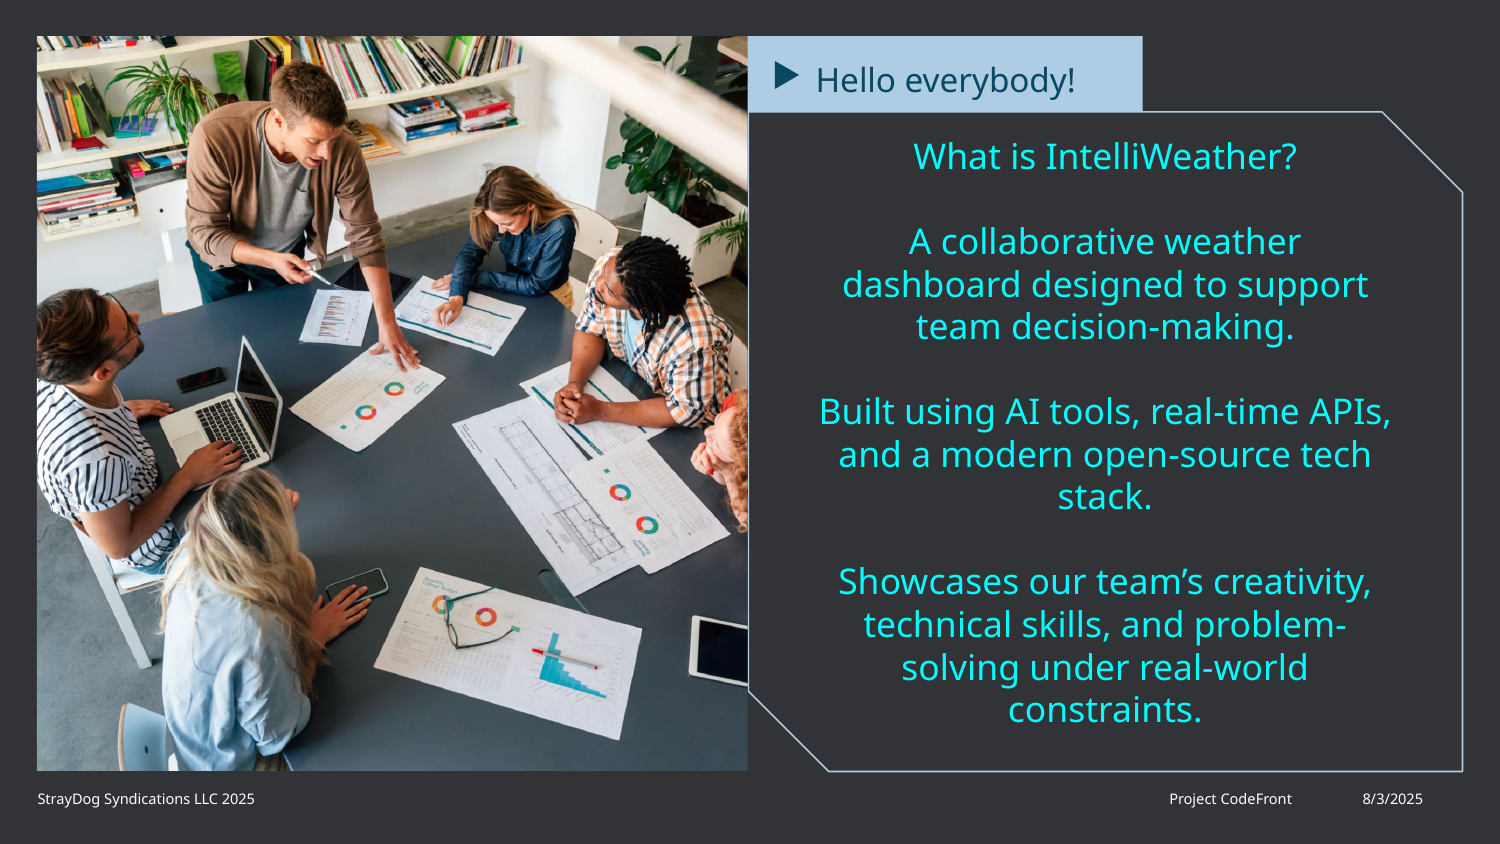

Hello everybody!
# What is IntelliWeather? A collaborative weather dashboard designed to support team decision-making. Built using AI tools, real-time APIs, and a modern open-source tech stack. Showcases our team’s creativity, technical skills, and problem-solving under real-world constraints.
StrayDog Syndications LLC 2025
Project CodeFront
8/3/2025